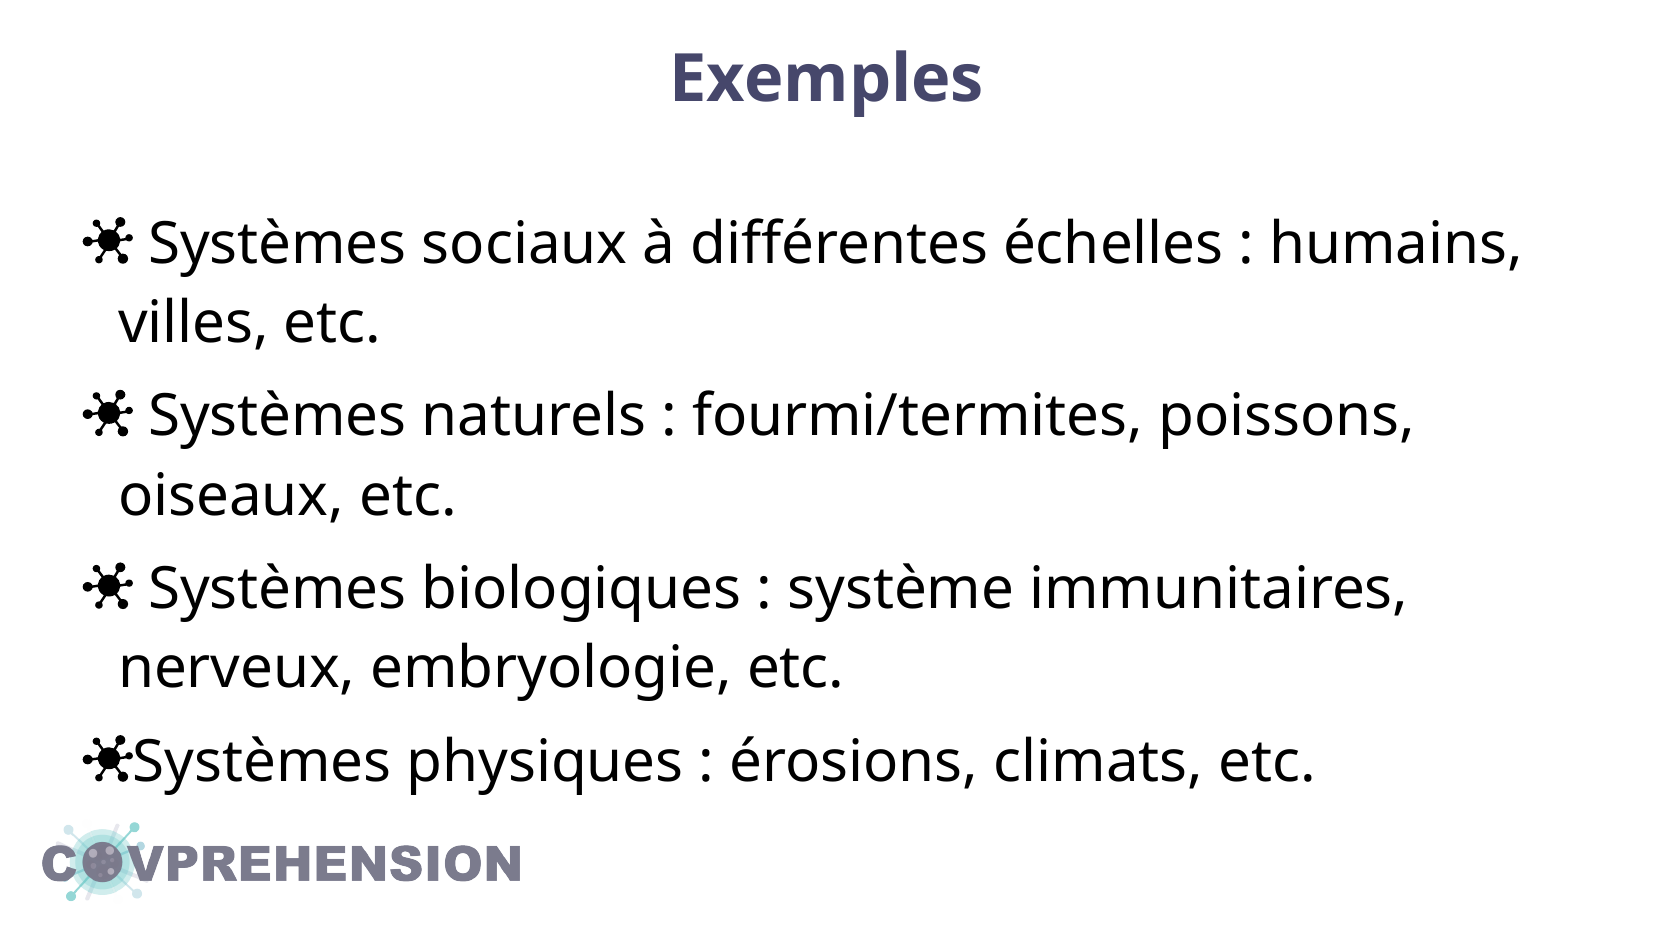

# Exemples
 Systèmes sociaux à différentes échelles : humains, villes, etc.
 Systèmes naturels : fourmi/termites, poissons, oiseaux, etc.
 Systèmes biologiques : système immunitaires, nerveux, embryologie, etc.
Systèmes physiques : érosions, climats, etc.